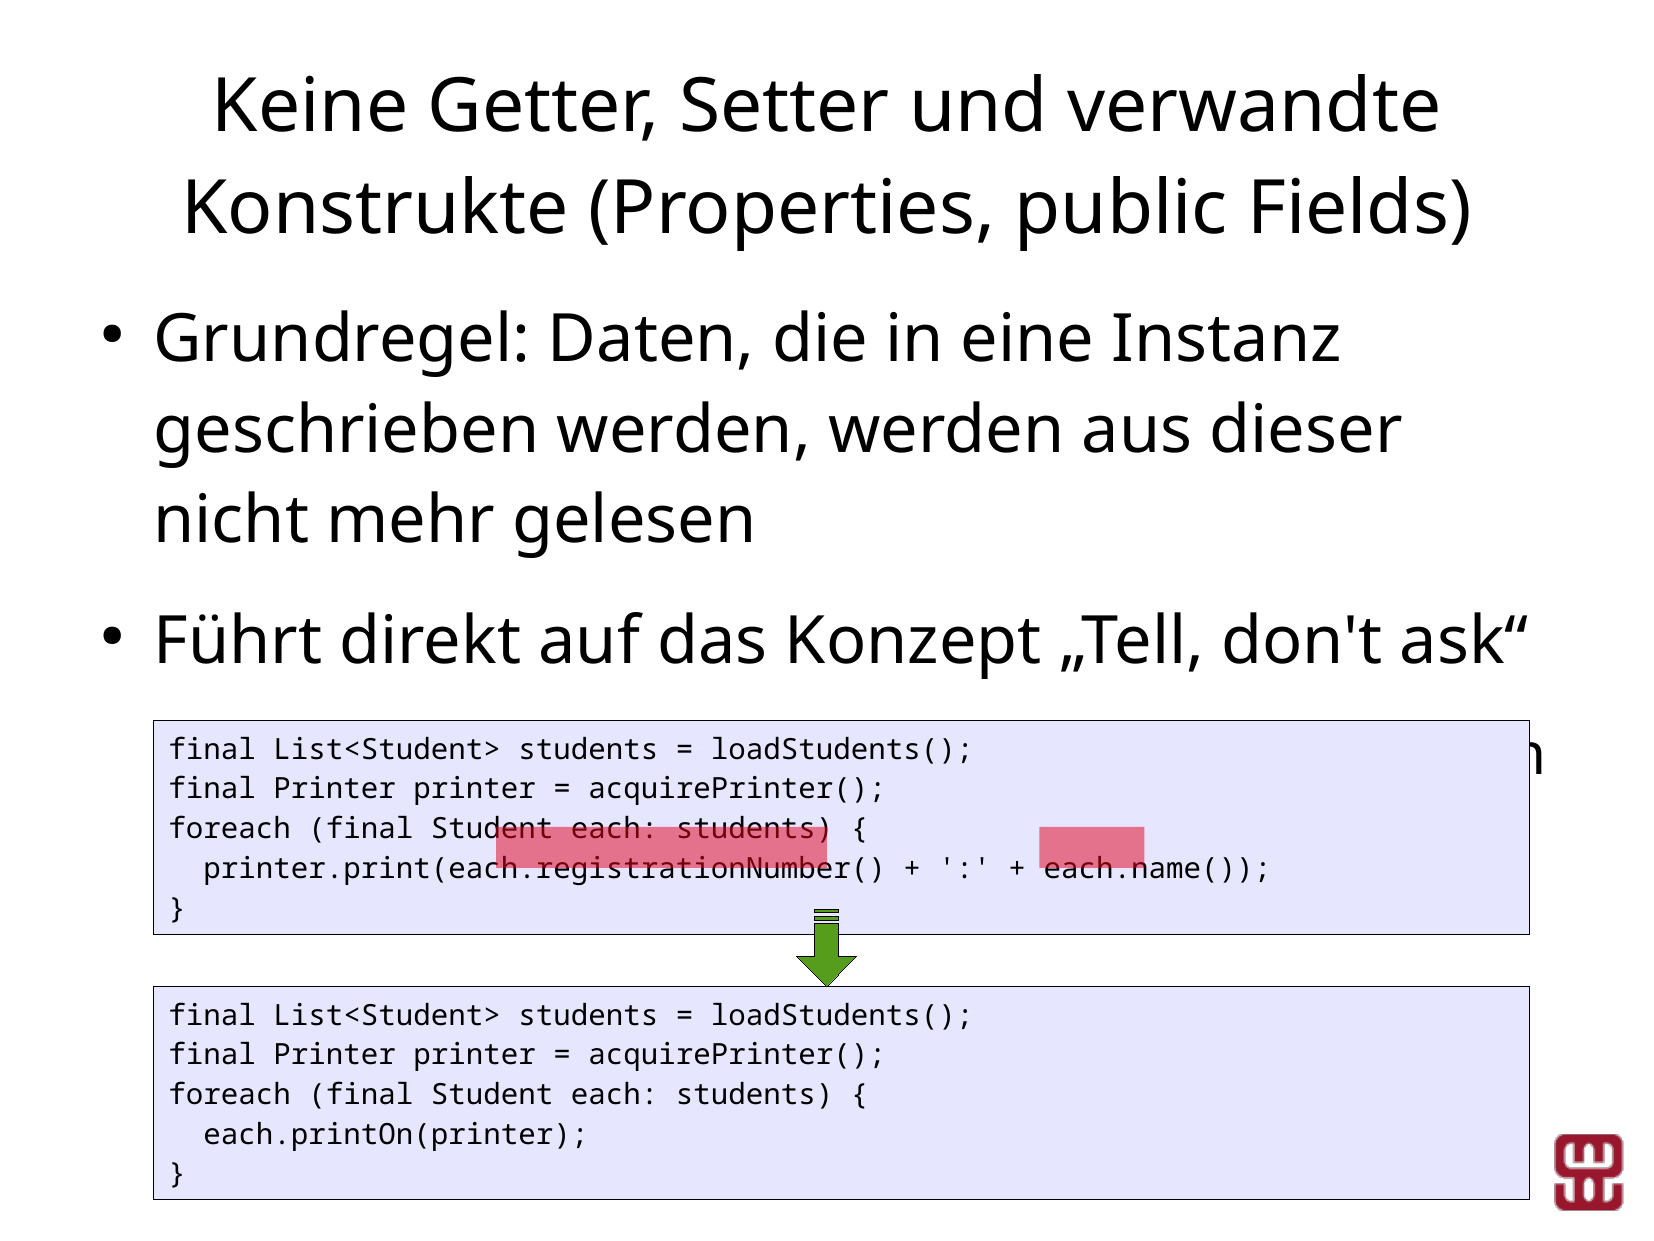

# Keine Getter, Setter und verwandte Konstrukte (Properties, public Fields)
Grundregel: Daten, die in eine Instanz geschrieben werden, werden aus dieser nicht mehr gelesen
Führt direkt auf das Konzept „Tell, don't ask“
Fundamentale Umkehr des Datenflusses: Geben (lassen) statt Nehmen
final List<Student> students = loadStudents();
final Printer printer = acquirePrinter();
foreach (final Student each: students) {
 printer.print(each.registrationNumber() + ':' + each.name());
}
final List<Student> students = loadStudents();
final Printer printer = acquirePrinter();
foreach (final Student each: students) {
 each.printOn(printer);
}